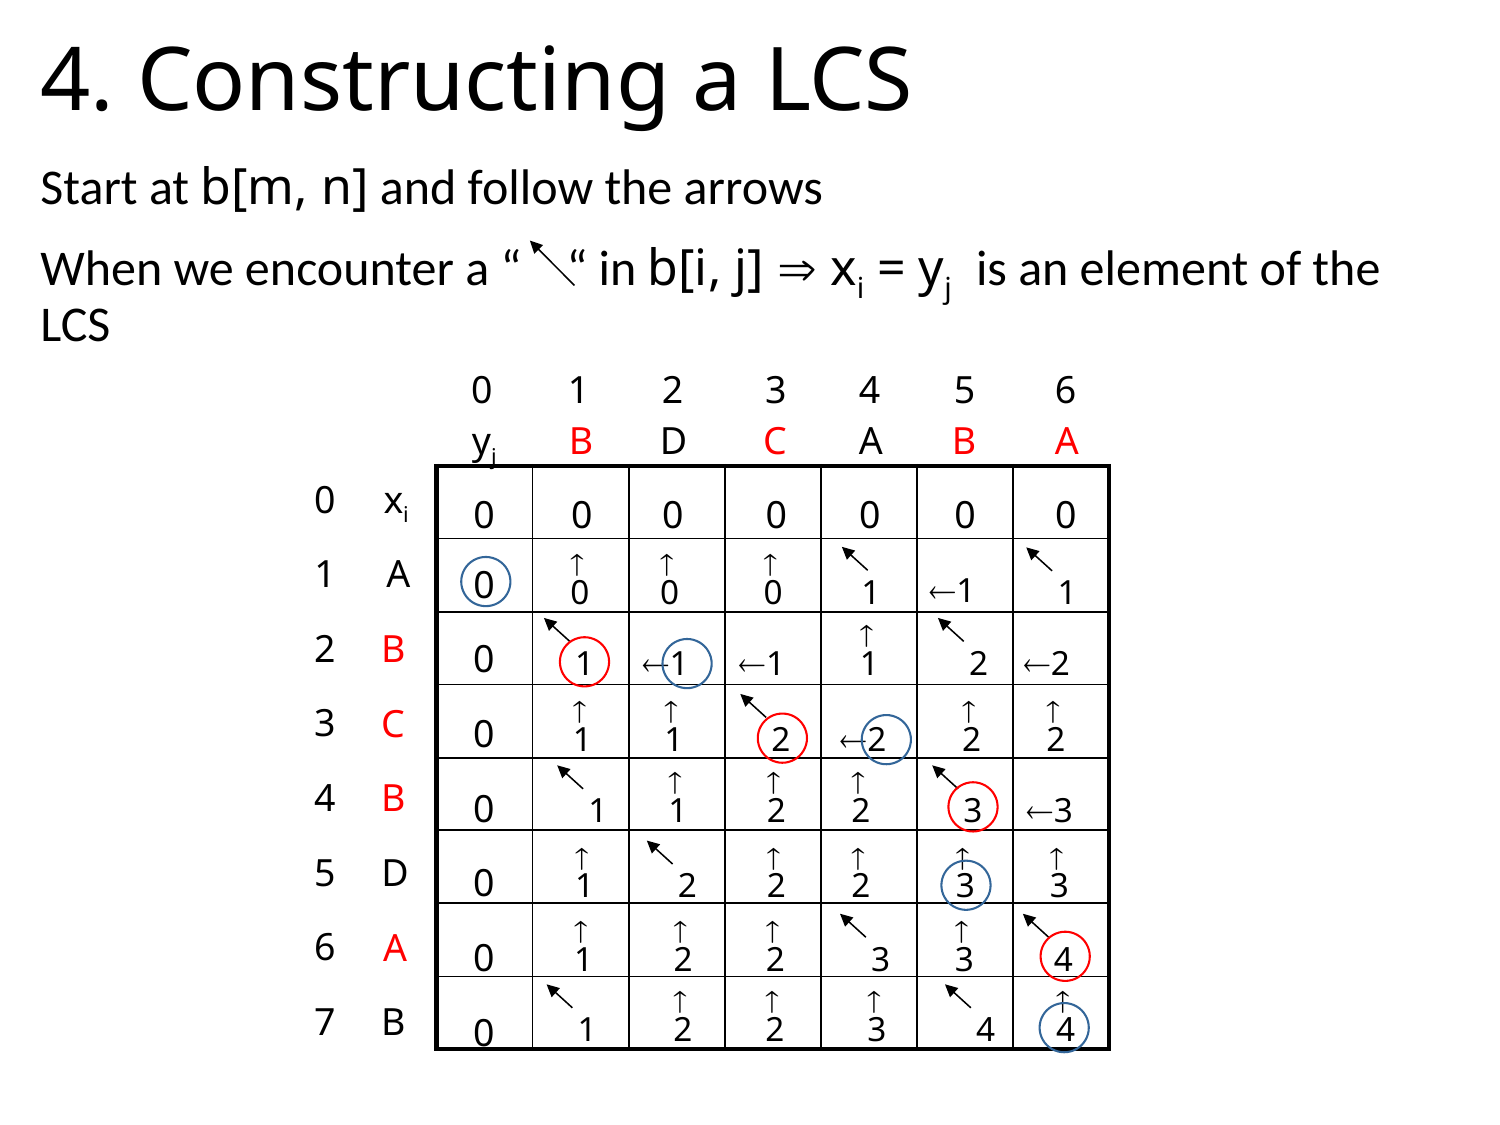

# 4. Constructing a LCS
Start at b[m, n] and follow the arrows
When we encounter a “ “ in b[i, j]  xi = yj is an element of the LCS
0
1
2
3
4
5
6
yj
B
D
C
A
B
A
| | | | | | | |
| --- | --- | --- | --- | --- | --- | --- |
| | | | | | | |
| | | | | | | |
| | | | | | | |
| | | | | | | |
| | | | | | | |
| | | | | | | |
| | | | | | | |
0
xi
0
0
0
0
0
0
0
0
0
0
0
0
0
0
1
A
1

0

0

0
1
1
2
B
1

1
2
1
1
2
3
C

1

1
2

2

2
2
1

1

2

2
3
3
4
B

1
2

2

2

3

3
5
D

1

2

2
3

3
4
6
A
1

2

2

3
4

4
7
B